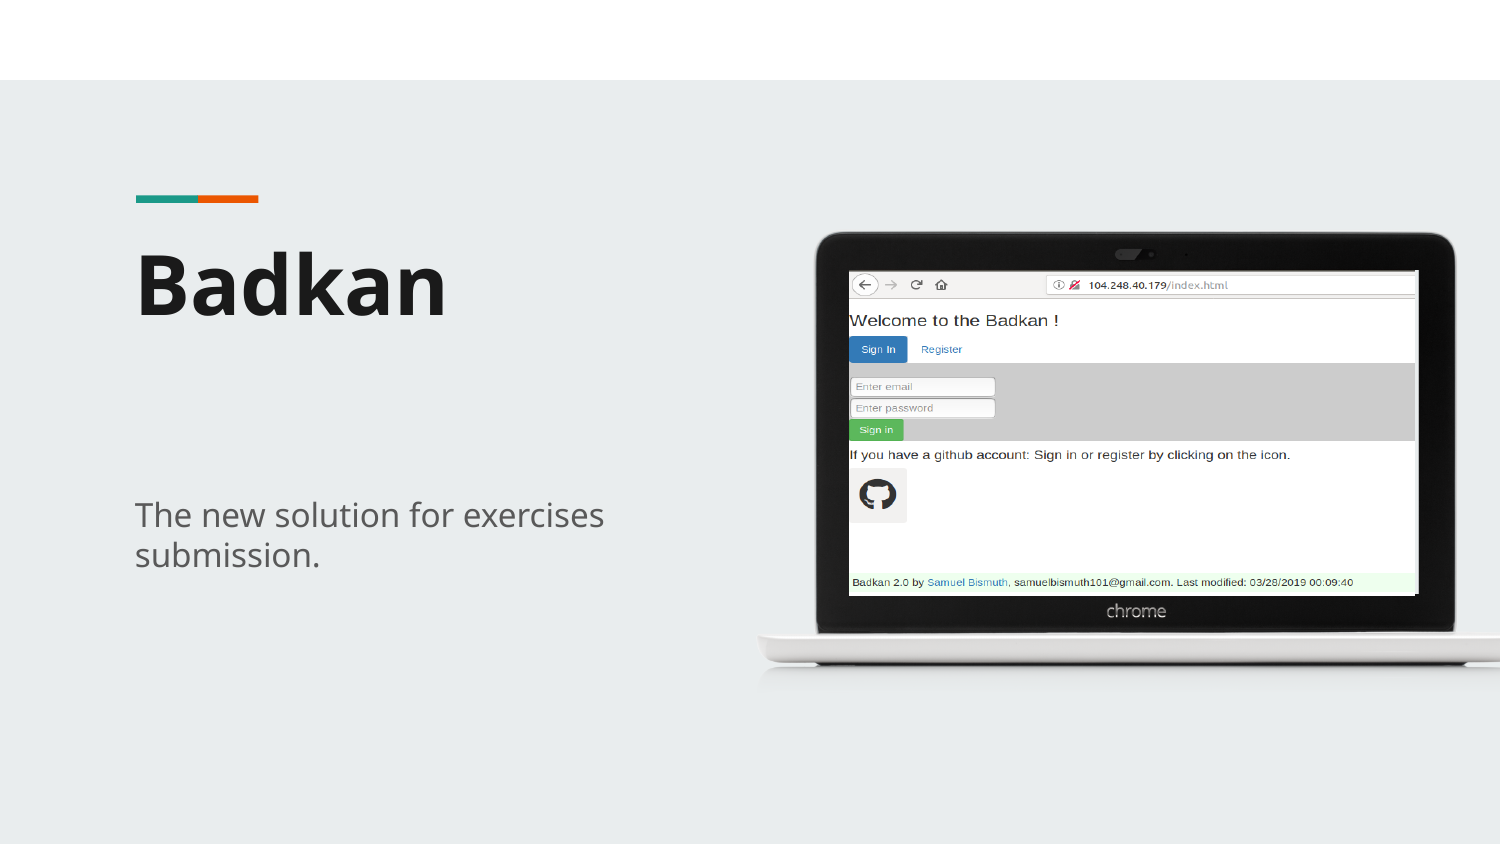

# Badkan
The new solution for exercises submission.